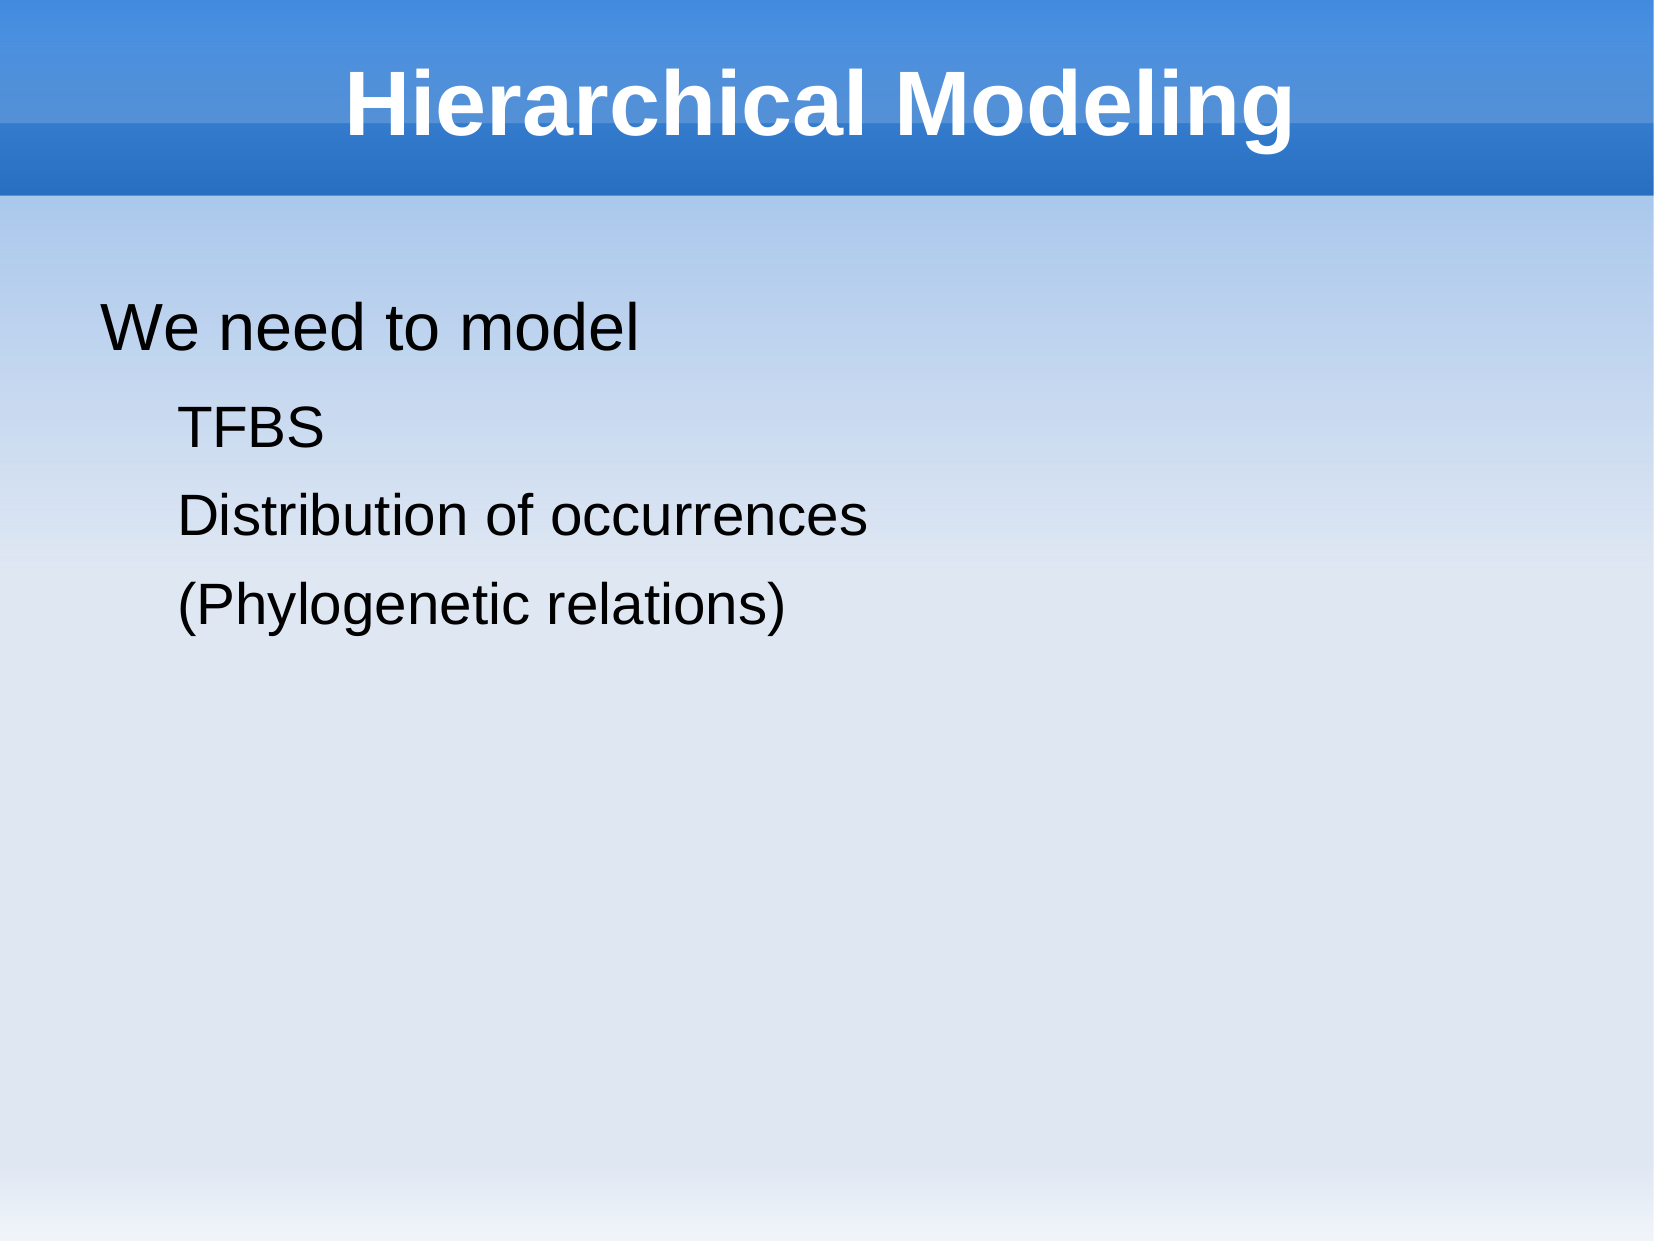

# Hierarchical Modeling
We need to model
TFBS
Distribution of occurrences
(Phylogenetic relations)